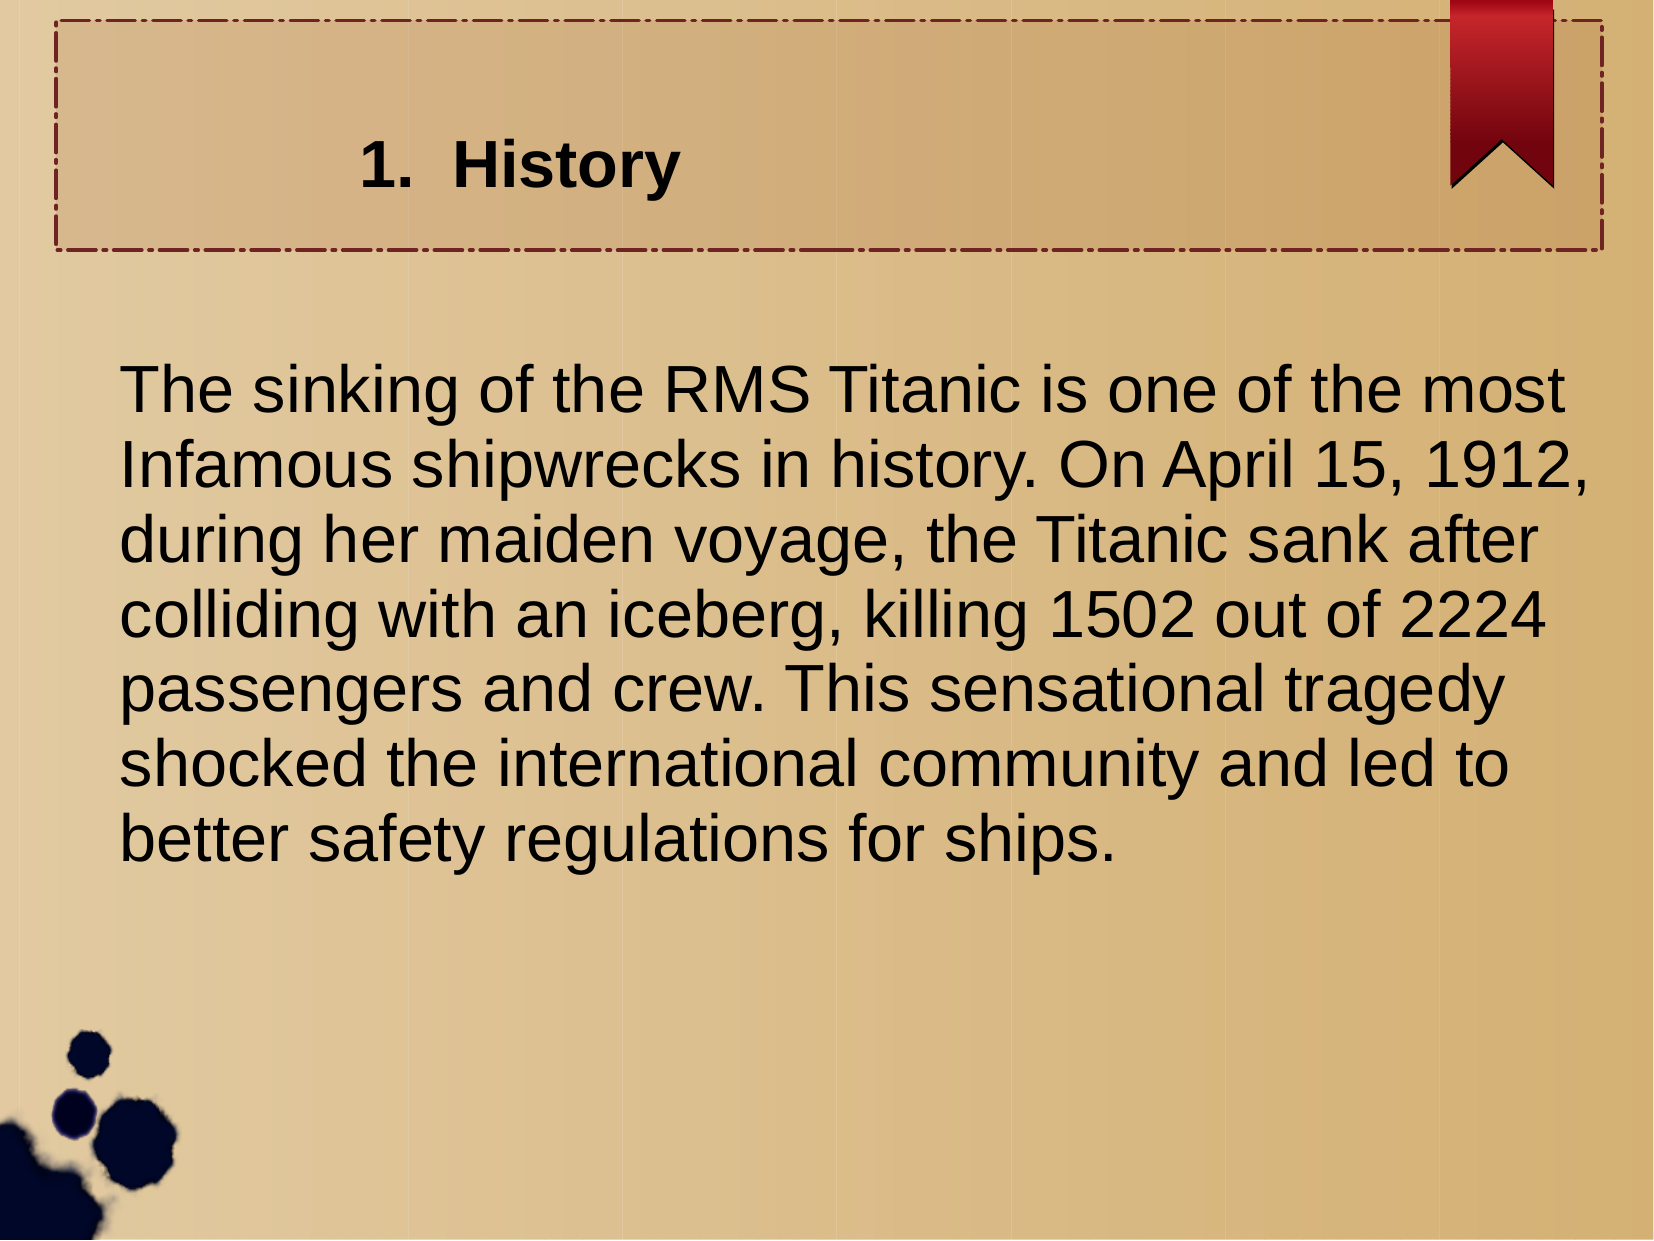

1. History
The sinking of the RMS Titanic is one of the most
Infamous shipwrecks in history. On April 15, 1912,
during her maiden voyage, the Titanic sank after
colliding with an iceberg, killing 1502 out of 2224
passengers and crew. This sensational tragedy
shocked the international community and led to
better safety regulations for ships.